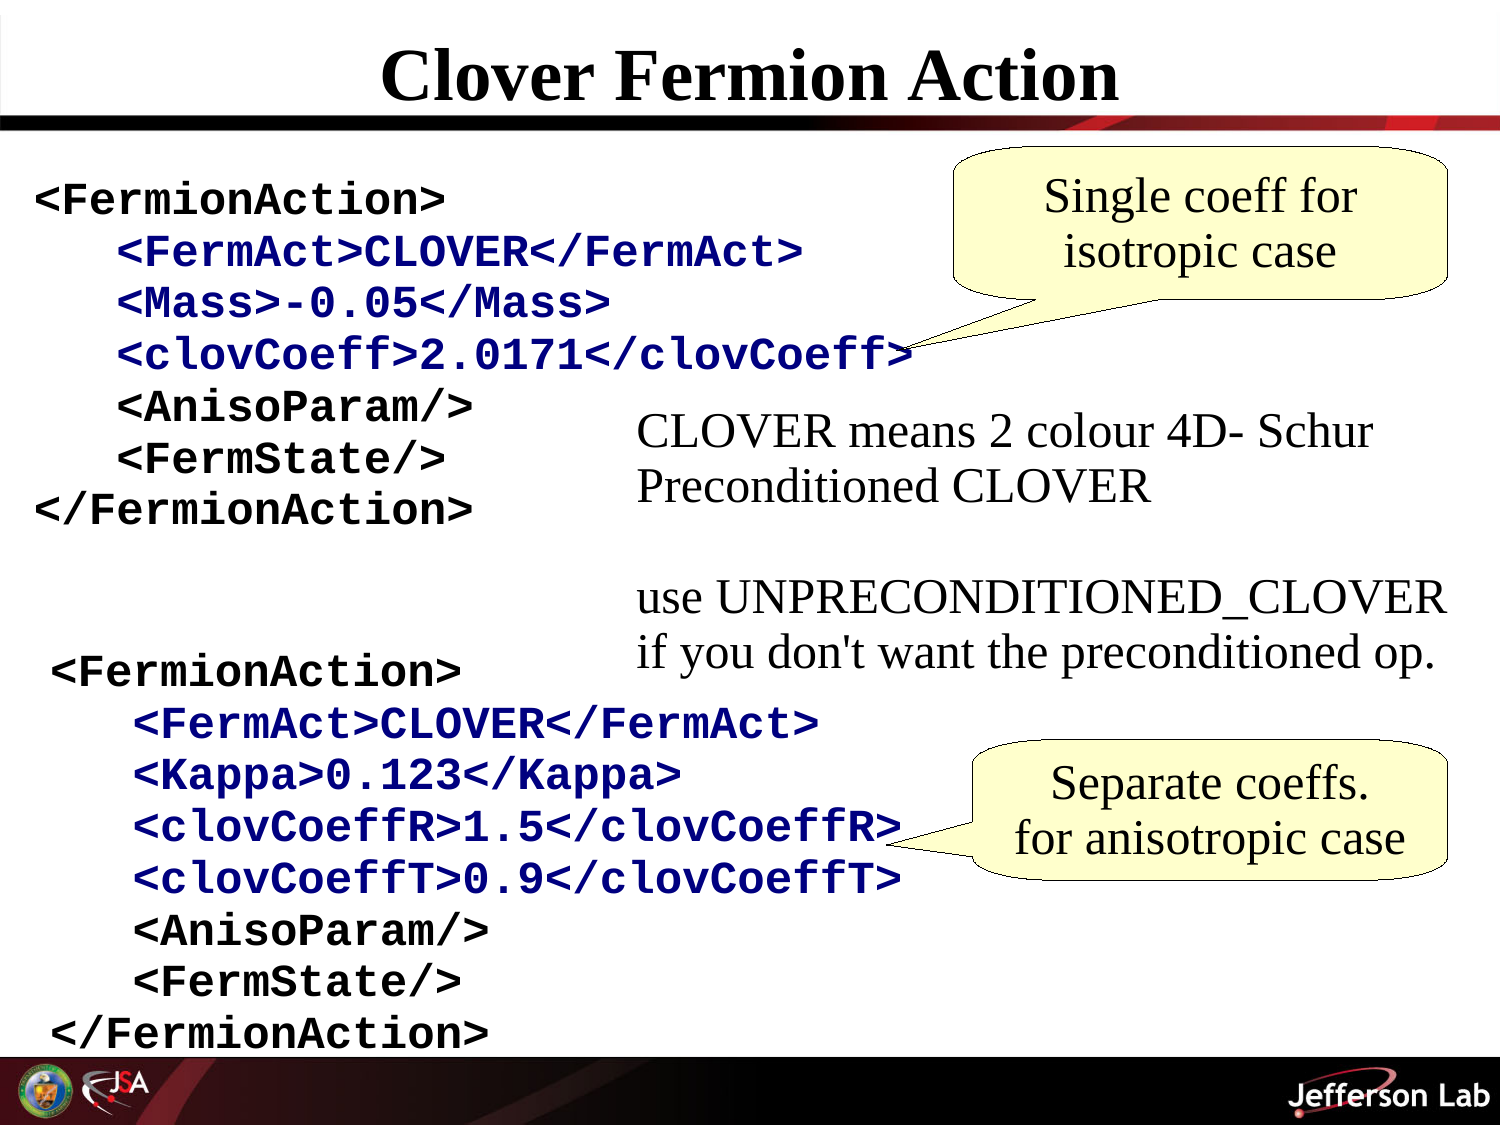

# Clover Fermion Action
Single coeff for
isotropic case
<FermionAction>
 <FermAct>CLOVER</FermAct>
 <Mass>-0.05</Mass>
 <clovCoeff>2.0171</clovCoeff>
 <AnisoParam/>
 <FermState/>
</FermionAction>
CLOVER means 2 colour 4D- Schur Preconditioned CLOVER
use UNPRECONDITIONED_CLOVER
if you don't want the preconditioned op.
<FermionAction>
 <FermAct>CLOVER</FermAct>
 <Kappa>0.123</Kappa>
 <clovCoeffR>1.5</clovCoeffR>
 <clovCoeffT>0.9</clovCoeffT>
 <AnisoParam/>
 <FermState/>
</FermionAction>
Separate coeffs.
for anisotropic case